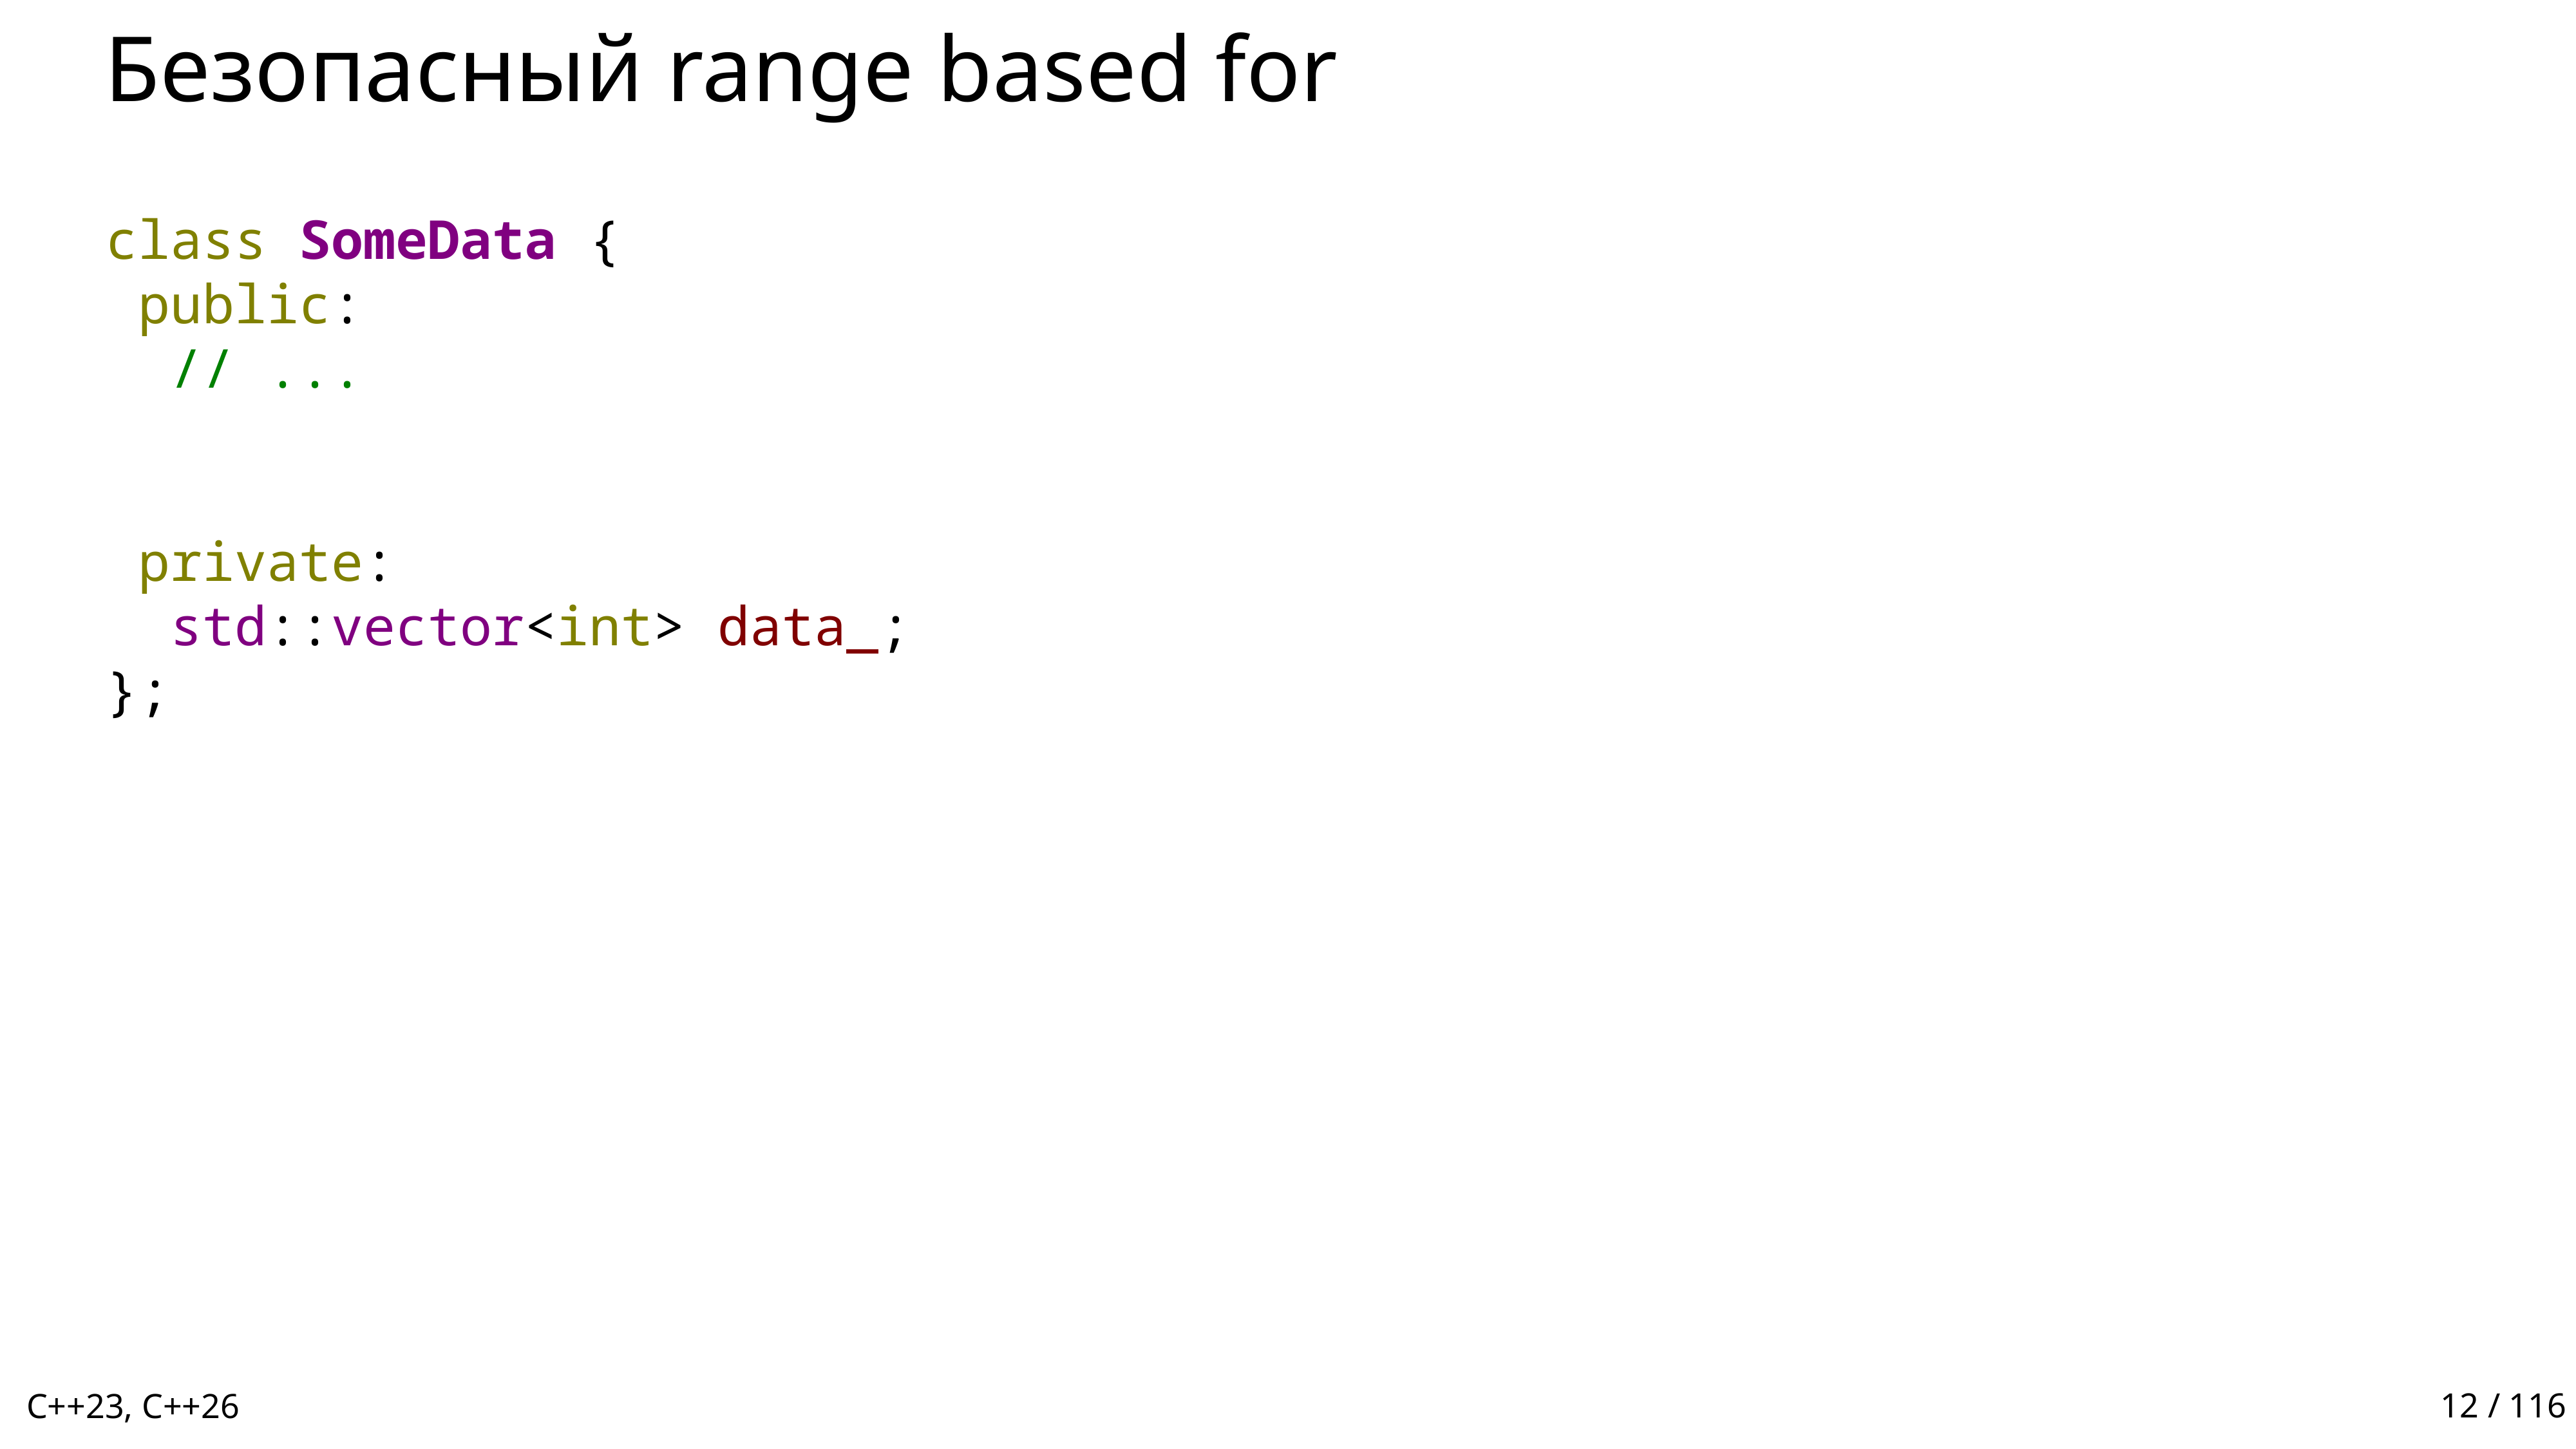

Безопасный range based for
# class SomeData {
 public:
 // ...
 private:
 std::vector<int> data_;
};
C++23, C++26